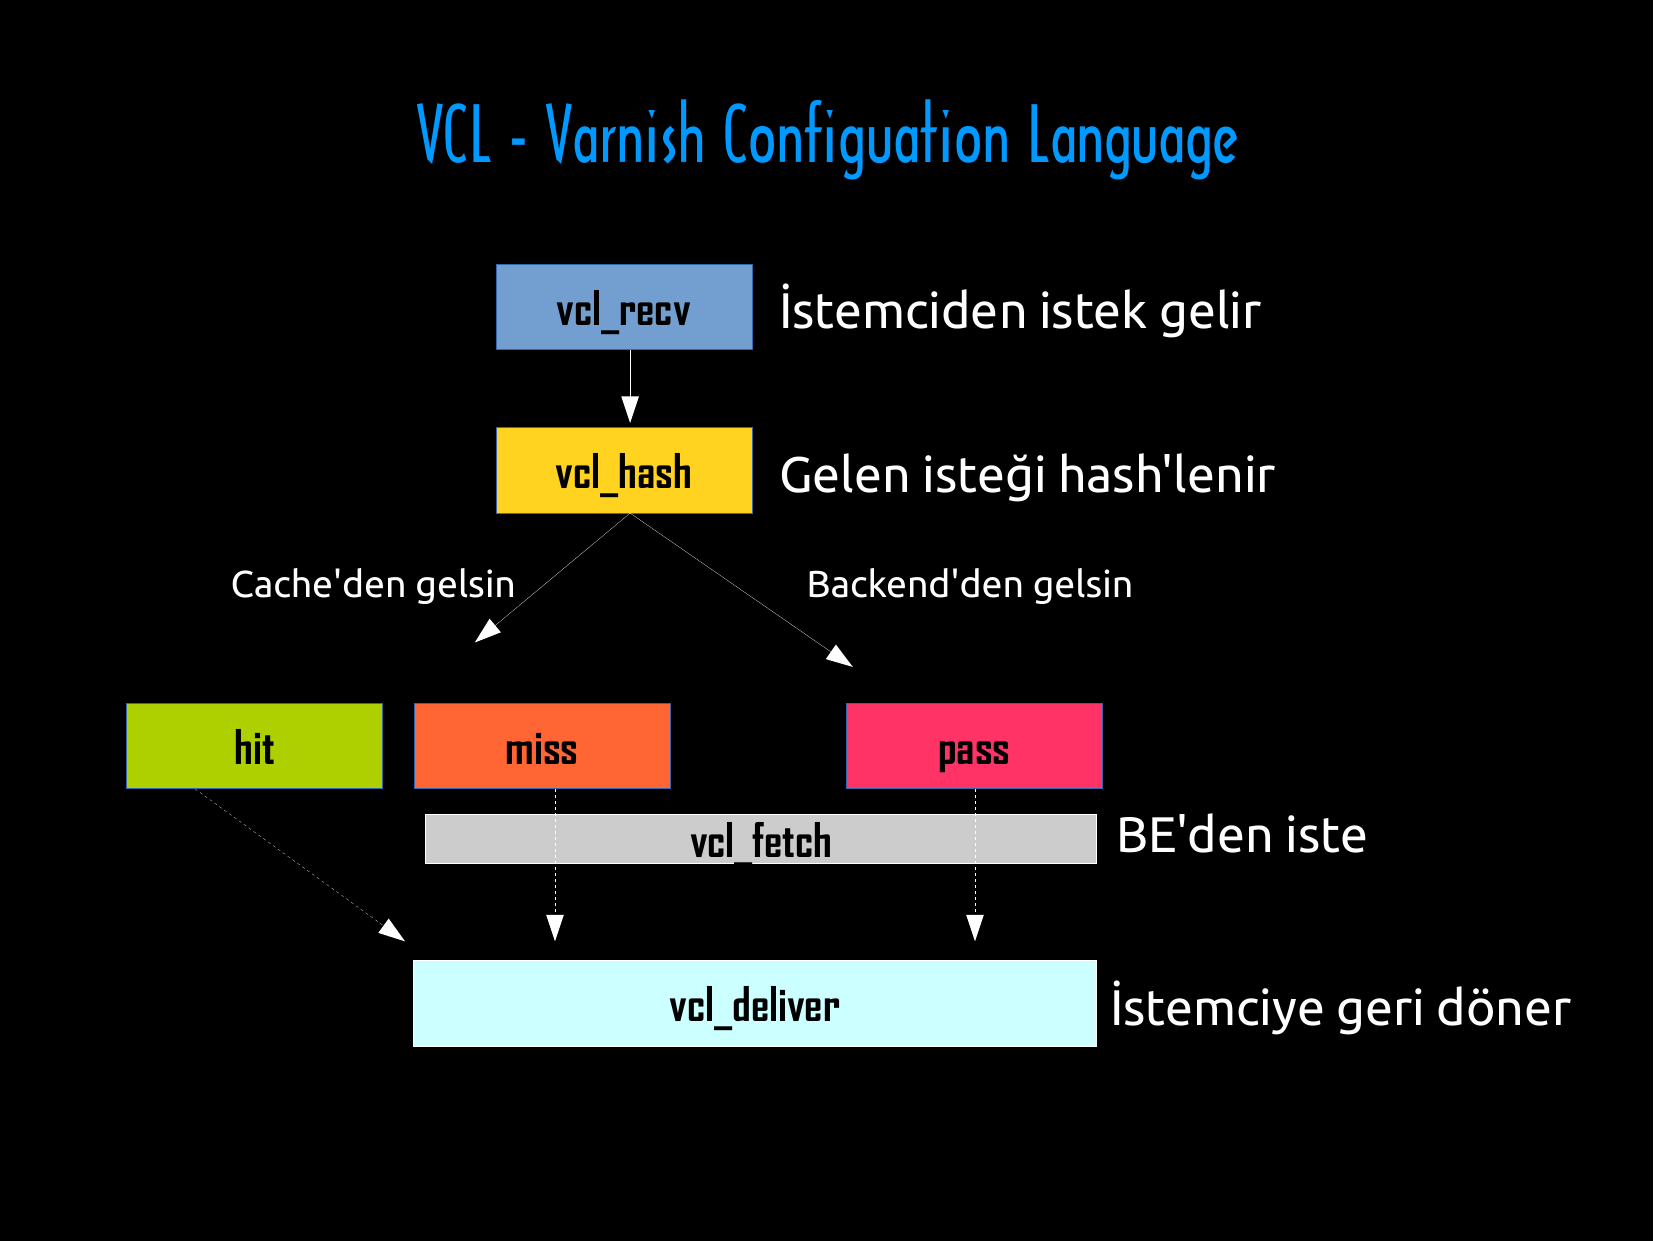

VCL - Varnish Configuation Language
vcl_recv
İstemciden istek gelir
vcl_hash
Gelen isteği hash'lenir
Cache'den gelsin
Backend'den gelsin
hit
miss
pass
BE'den iste
vcl_fetch
vcl_deliver
İstemciye geri döner